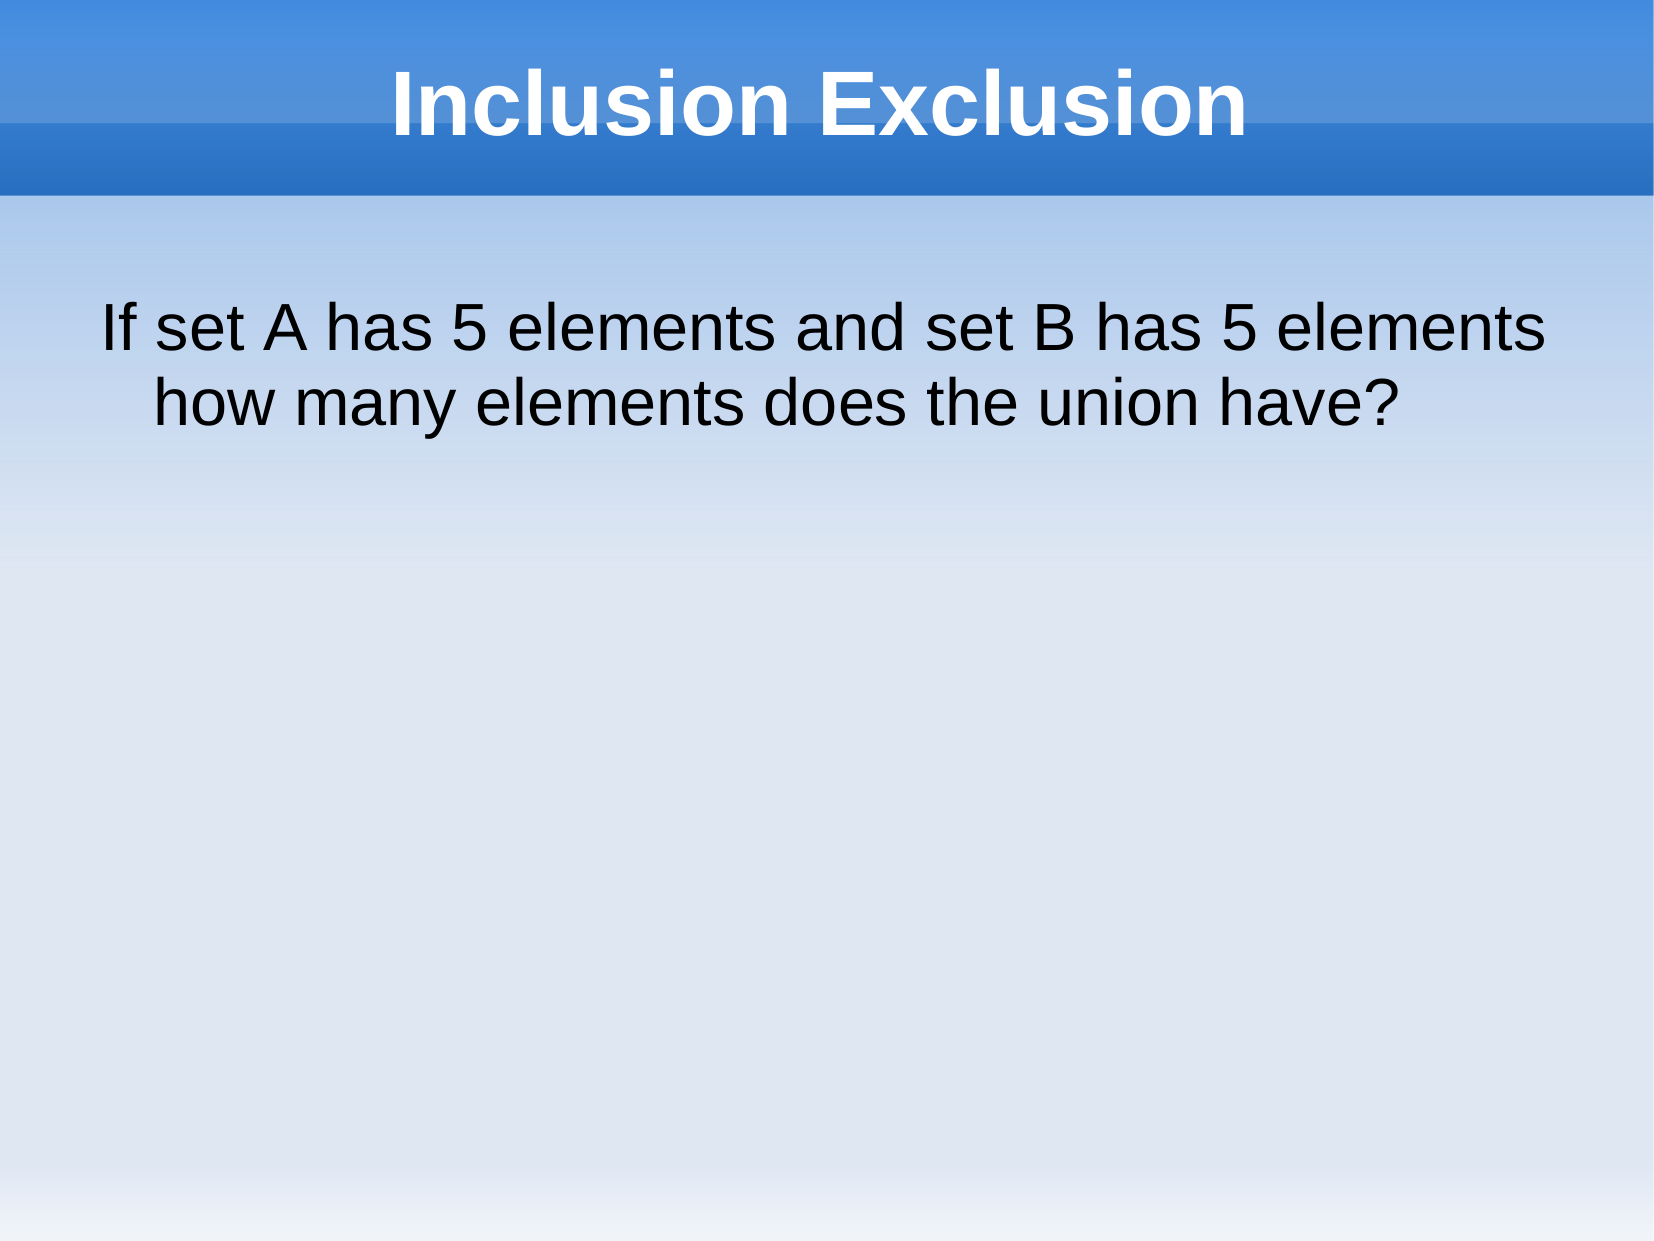

# Inclusion Exclusion
If set A has 5 elements and set B has 5 elements how many elements does the union have?